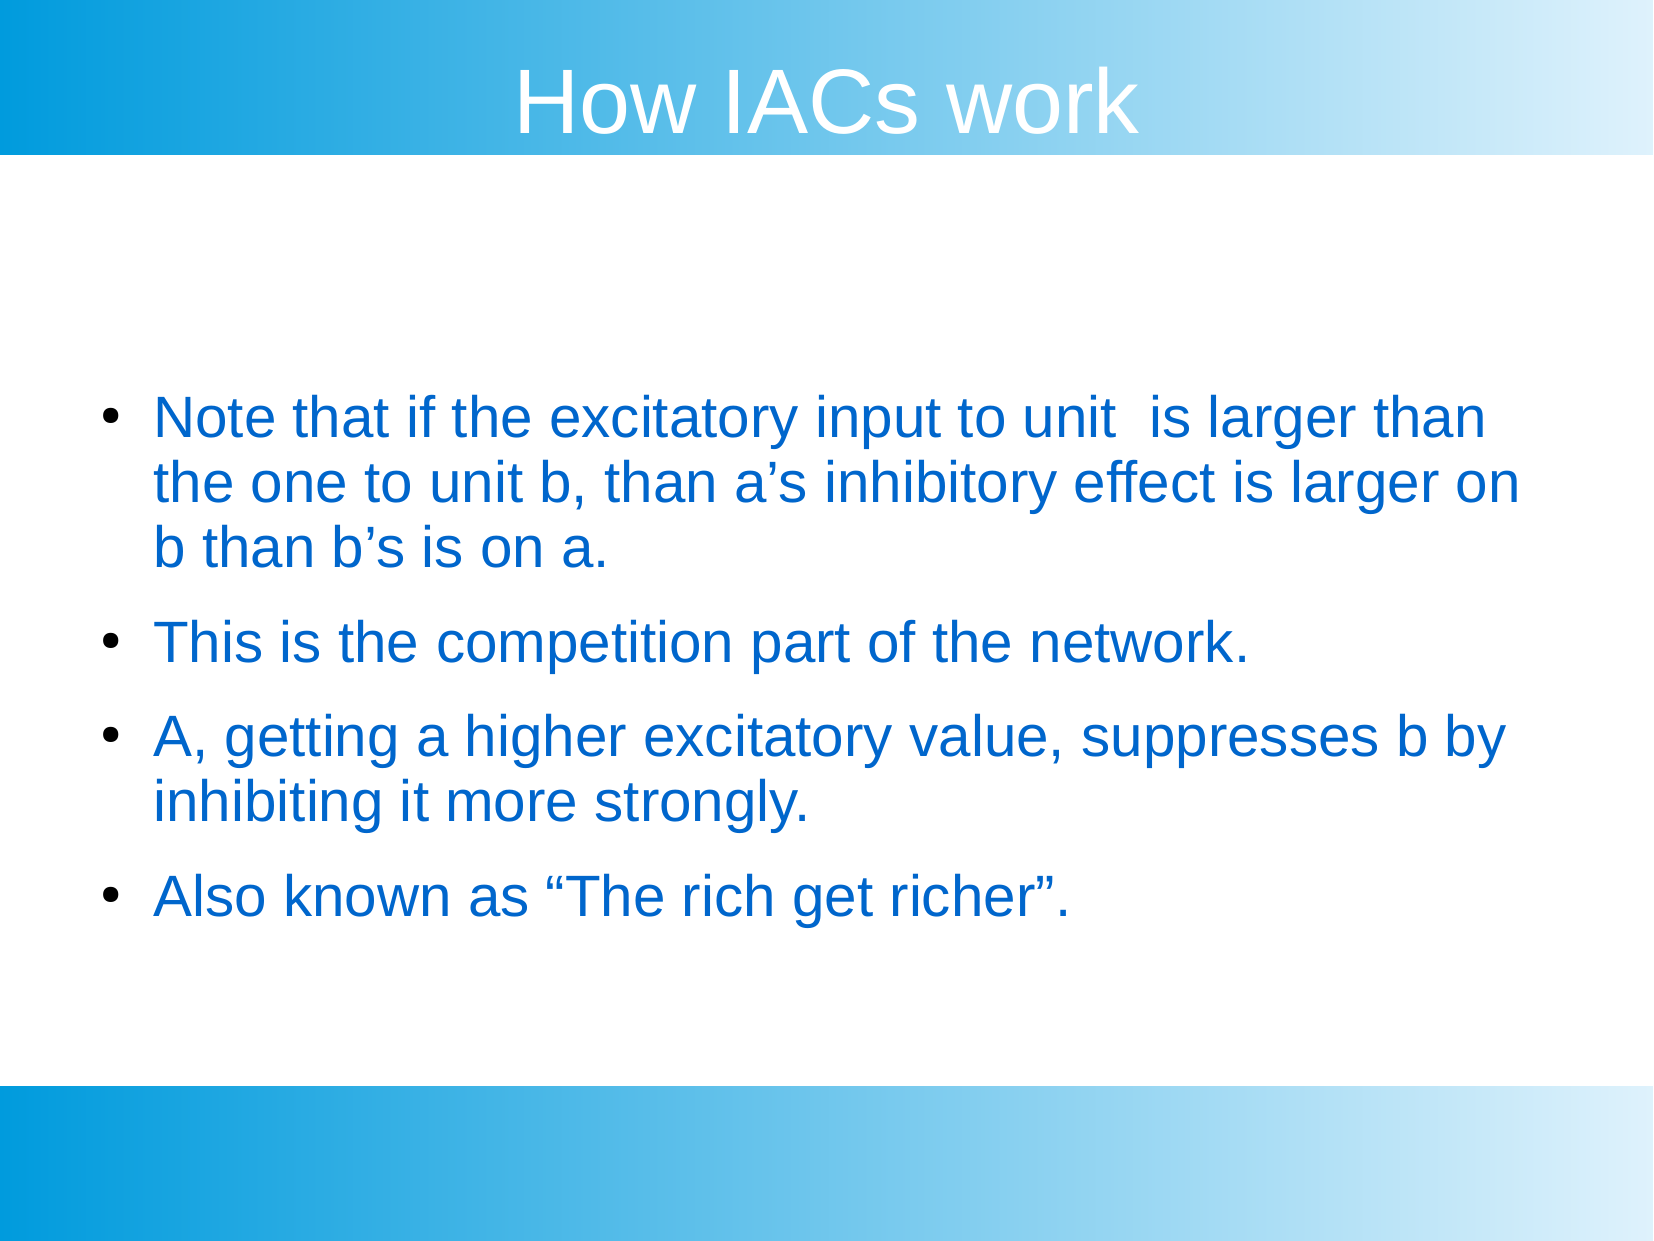

# How IACs work
Note that if the excitatory input to unit is larger than the one to unit b, than a’s inhibitory effect is larger on b than b’s is on a.
This is the competition part of the network.
A, getting a higher excitatory value, suppresses b by inhibiting it more strongly.
Also known as “The rich get richer”.